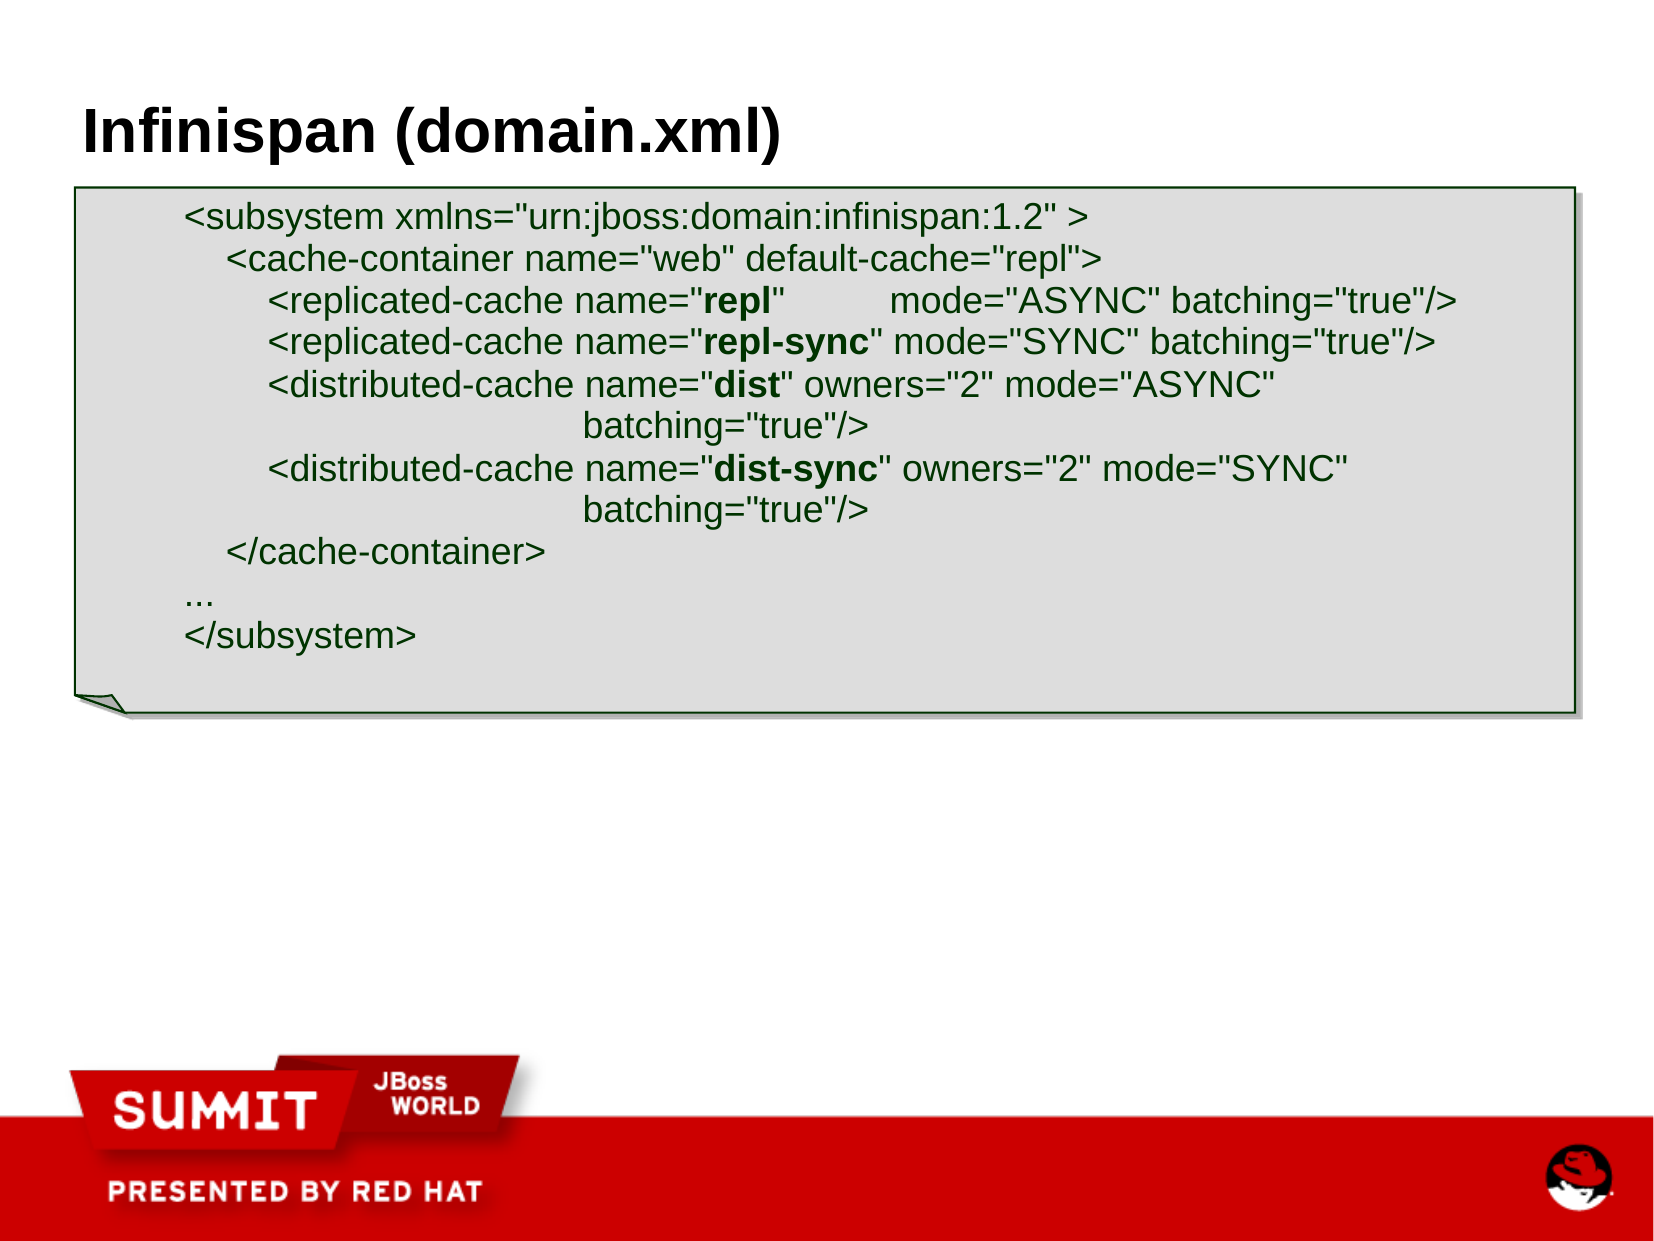

# Infinispan (domain.xml)
<subsystem xmlns="urn:jboss:domain:infinispan:1.2" >
 <cache-container name="web" default-cache="repl">
 <replicated-cache name="repl" mode="ASYNC" batching="true"/>
 <replicated-cache name="repl-sync" mode="SYNC" batching="true"/>
 <distributed-cache name="dist" owners="2" mode="ASYNC"
 batching="true"/>
 <distributed-cache name="dist-sync" owners="2" mode="SYNC"
 batching="true"/>
 </cache-container>
...
</subsystem>